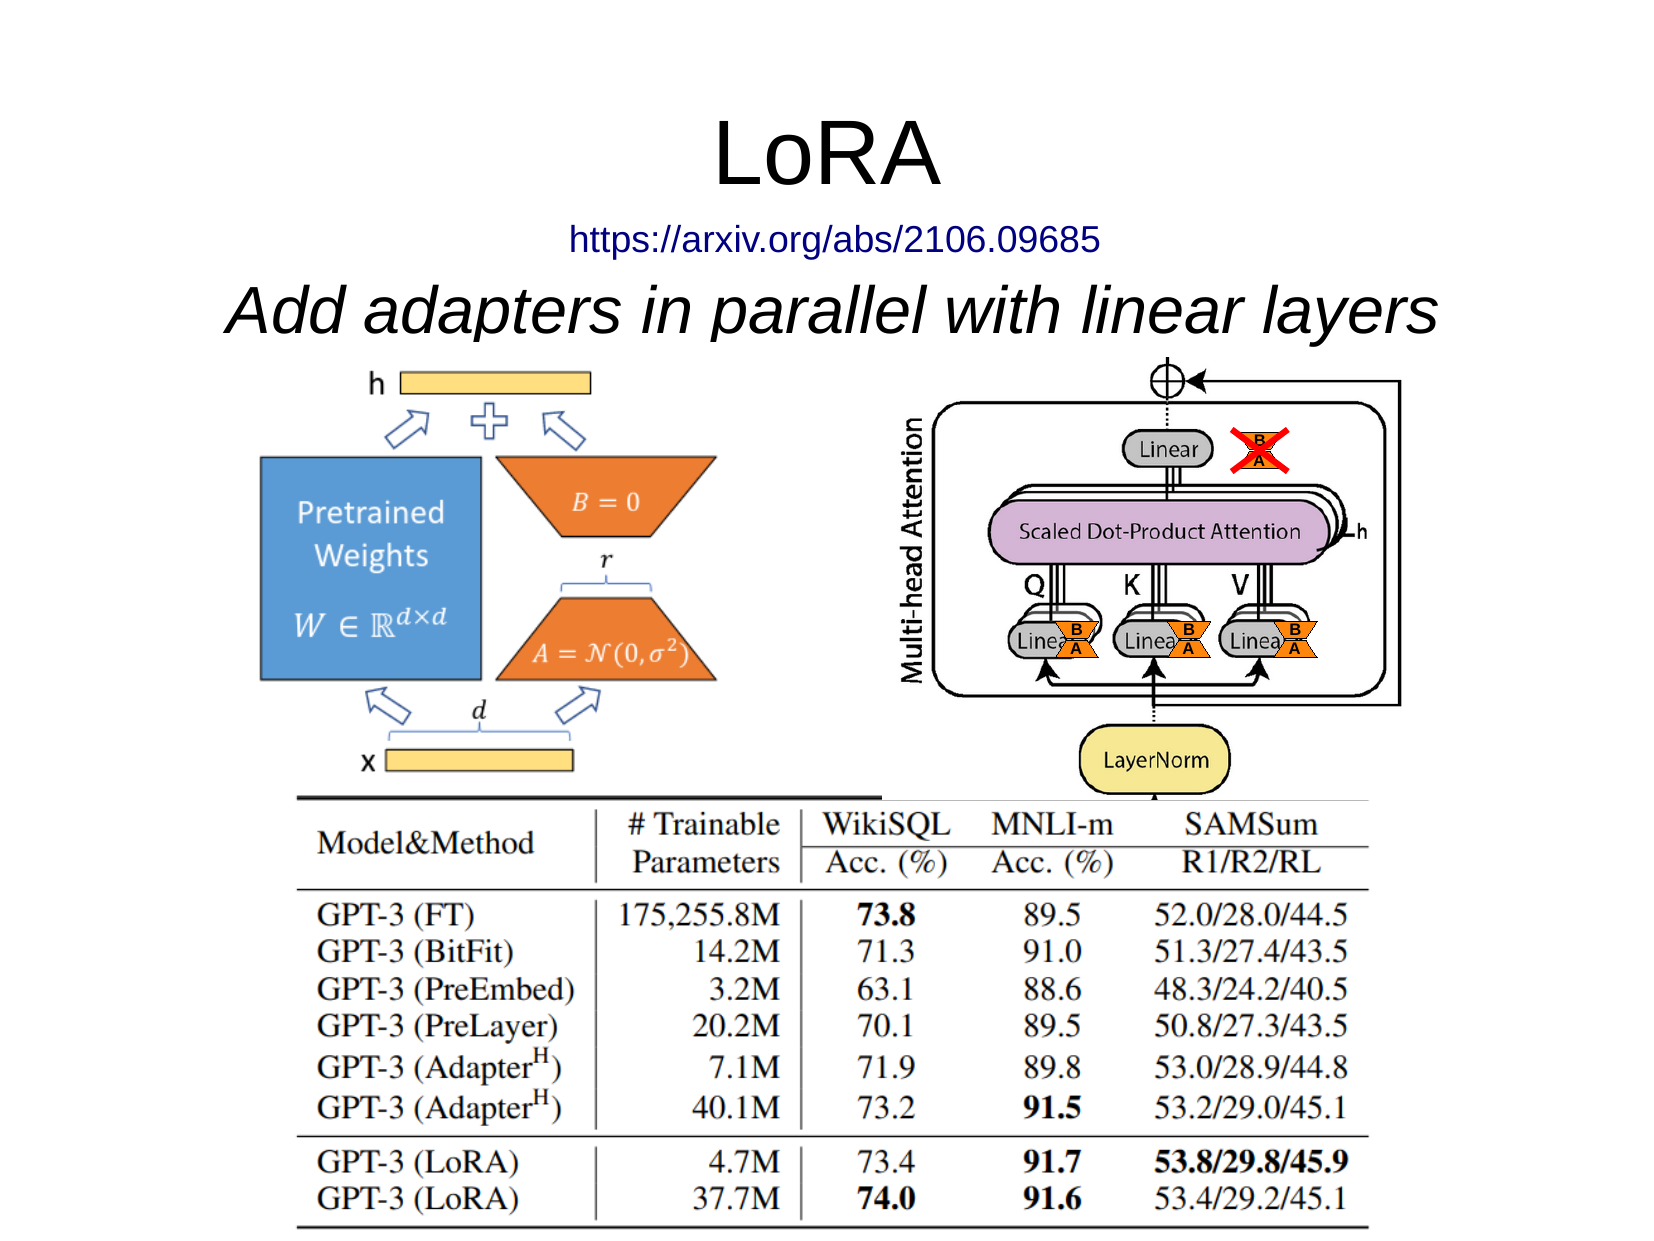

# LoRA
https://arxiv.org/abs/2106.09685
Add adapters in parallel with linear layers
B
A
B
B
B
A
A
A